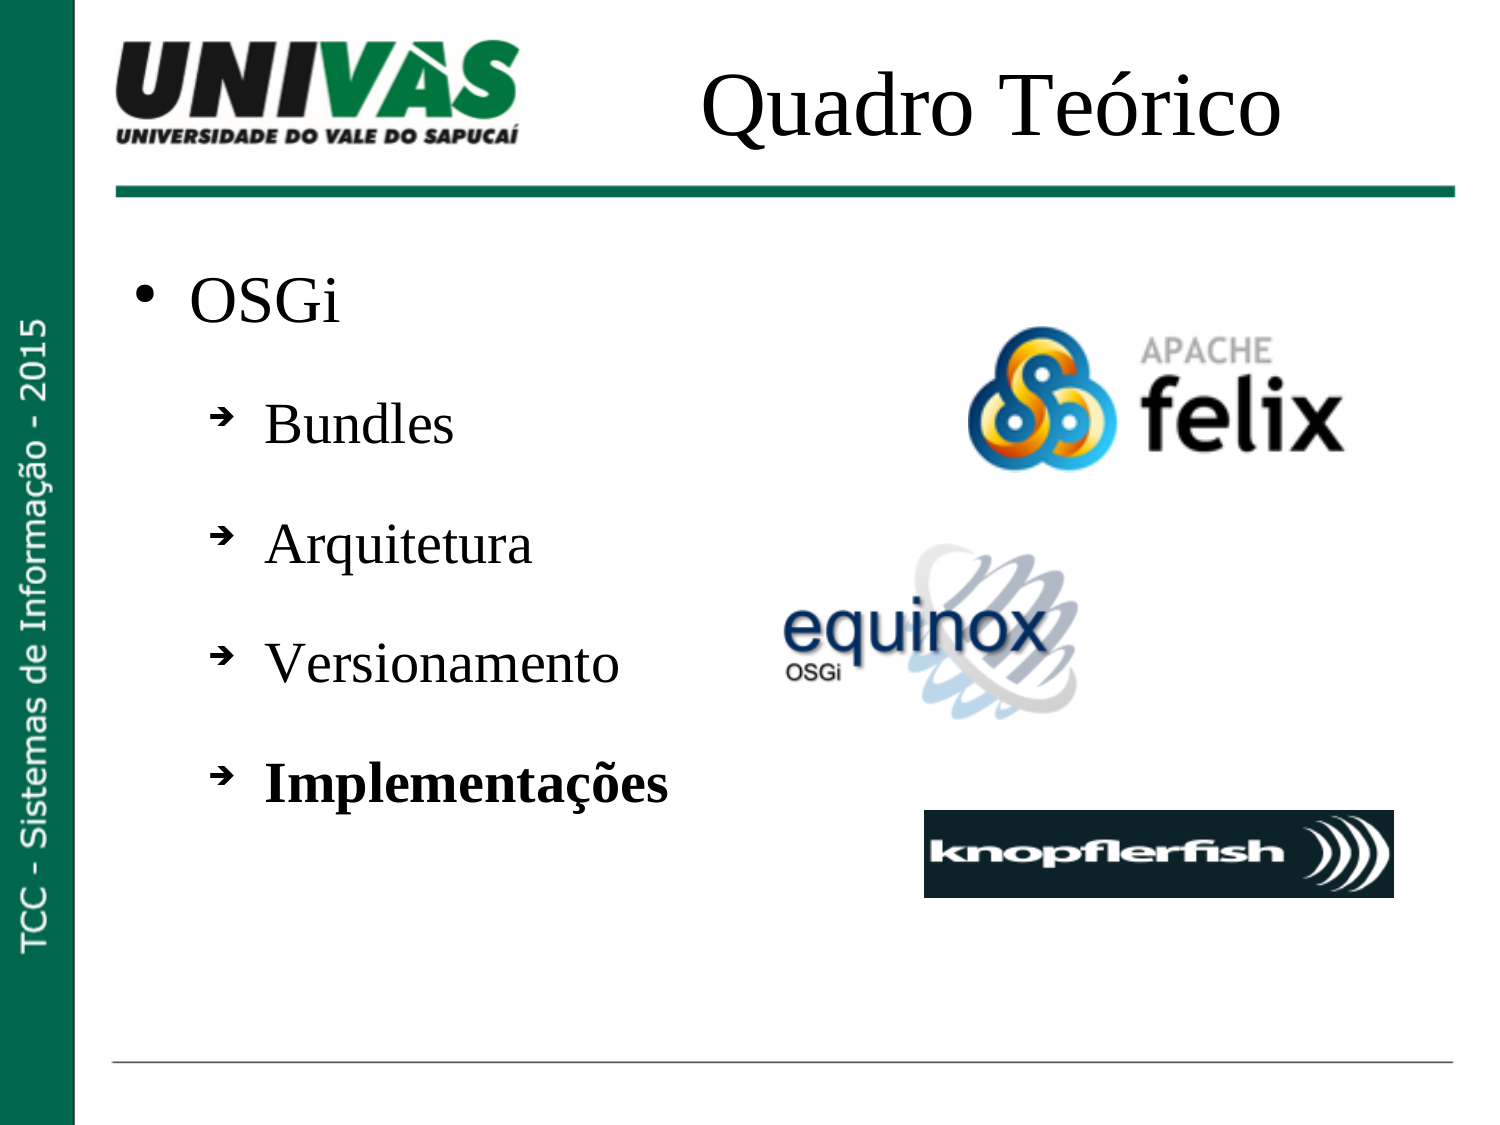

# Quadro Teórico
OSGi
Bundles
Arquitetura
Versionamento
Implementações